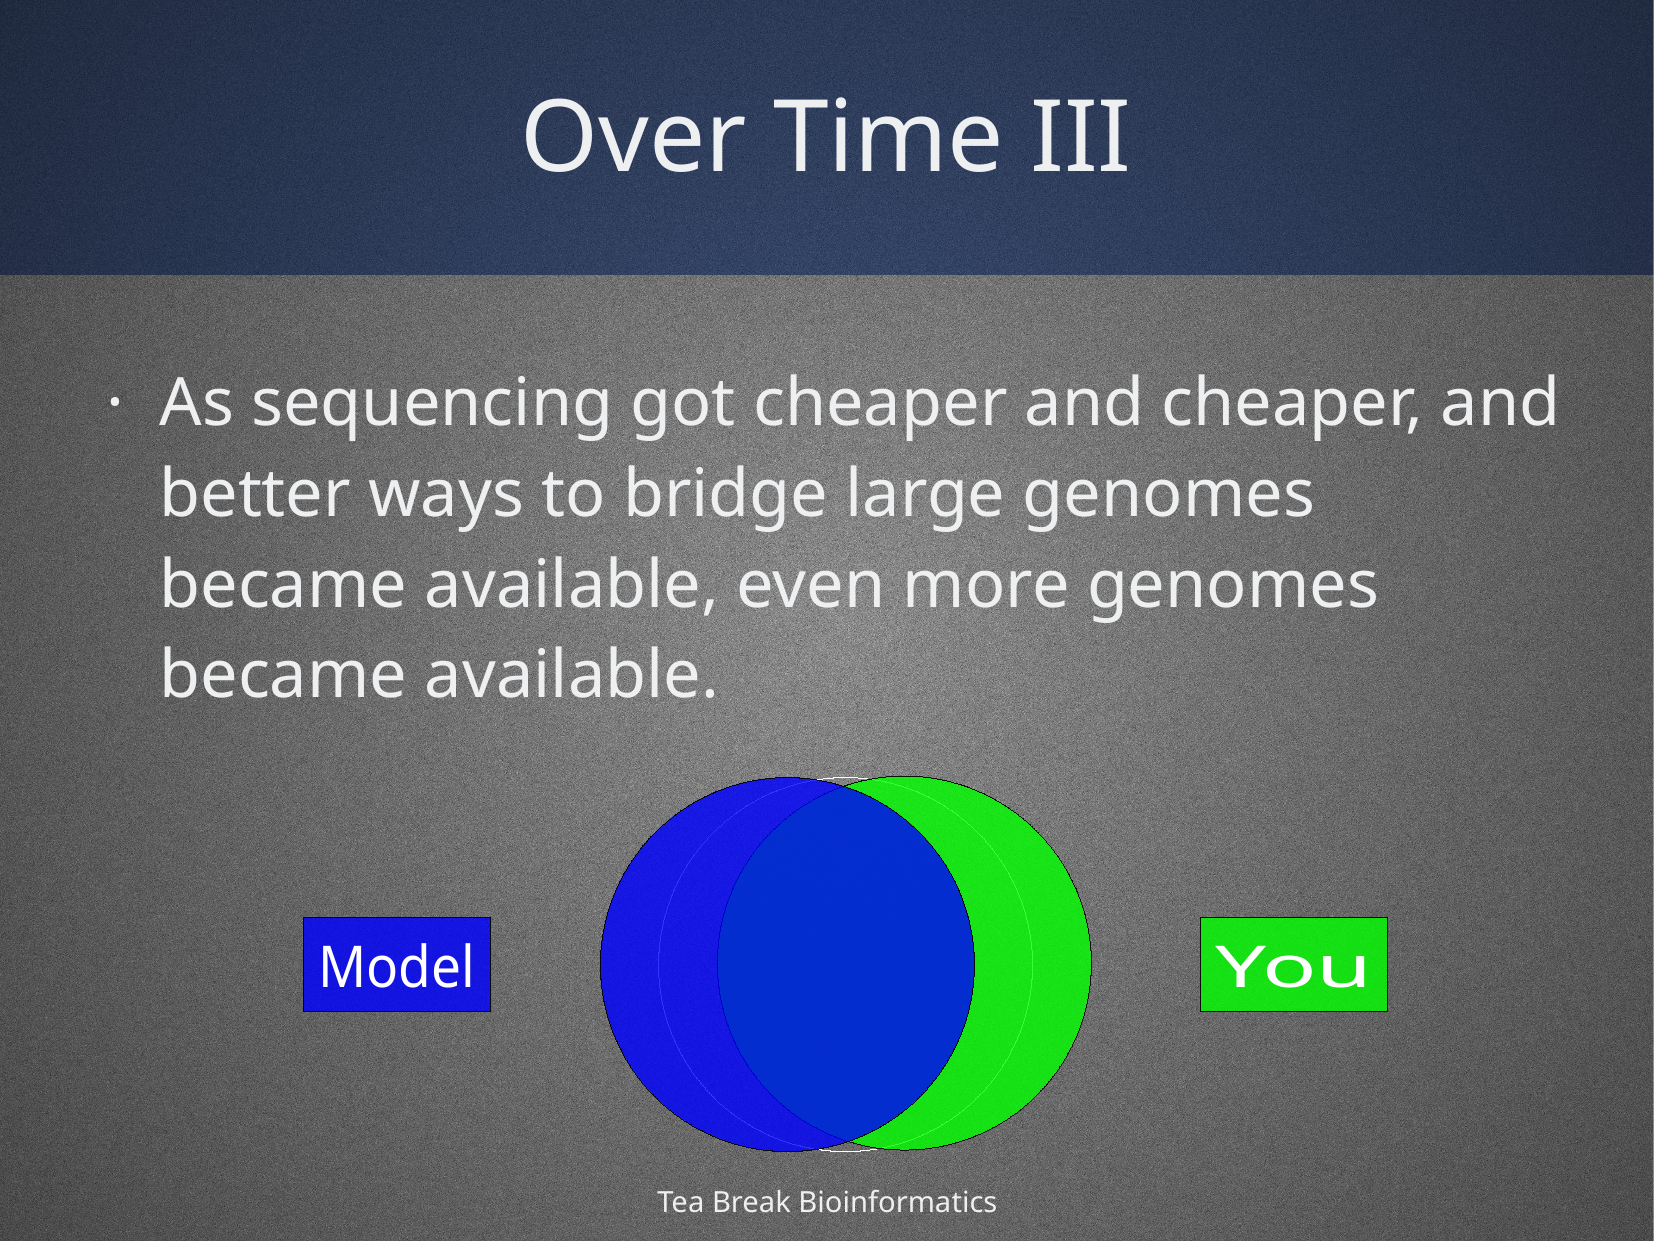

# Over Time III
As sequencing got cheaper and cheaper, and better ways to bridge large genomes became available, even more genomes became available.
Model
You